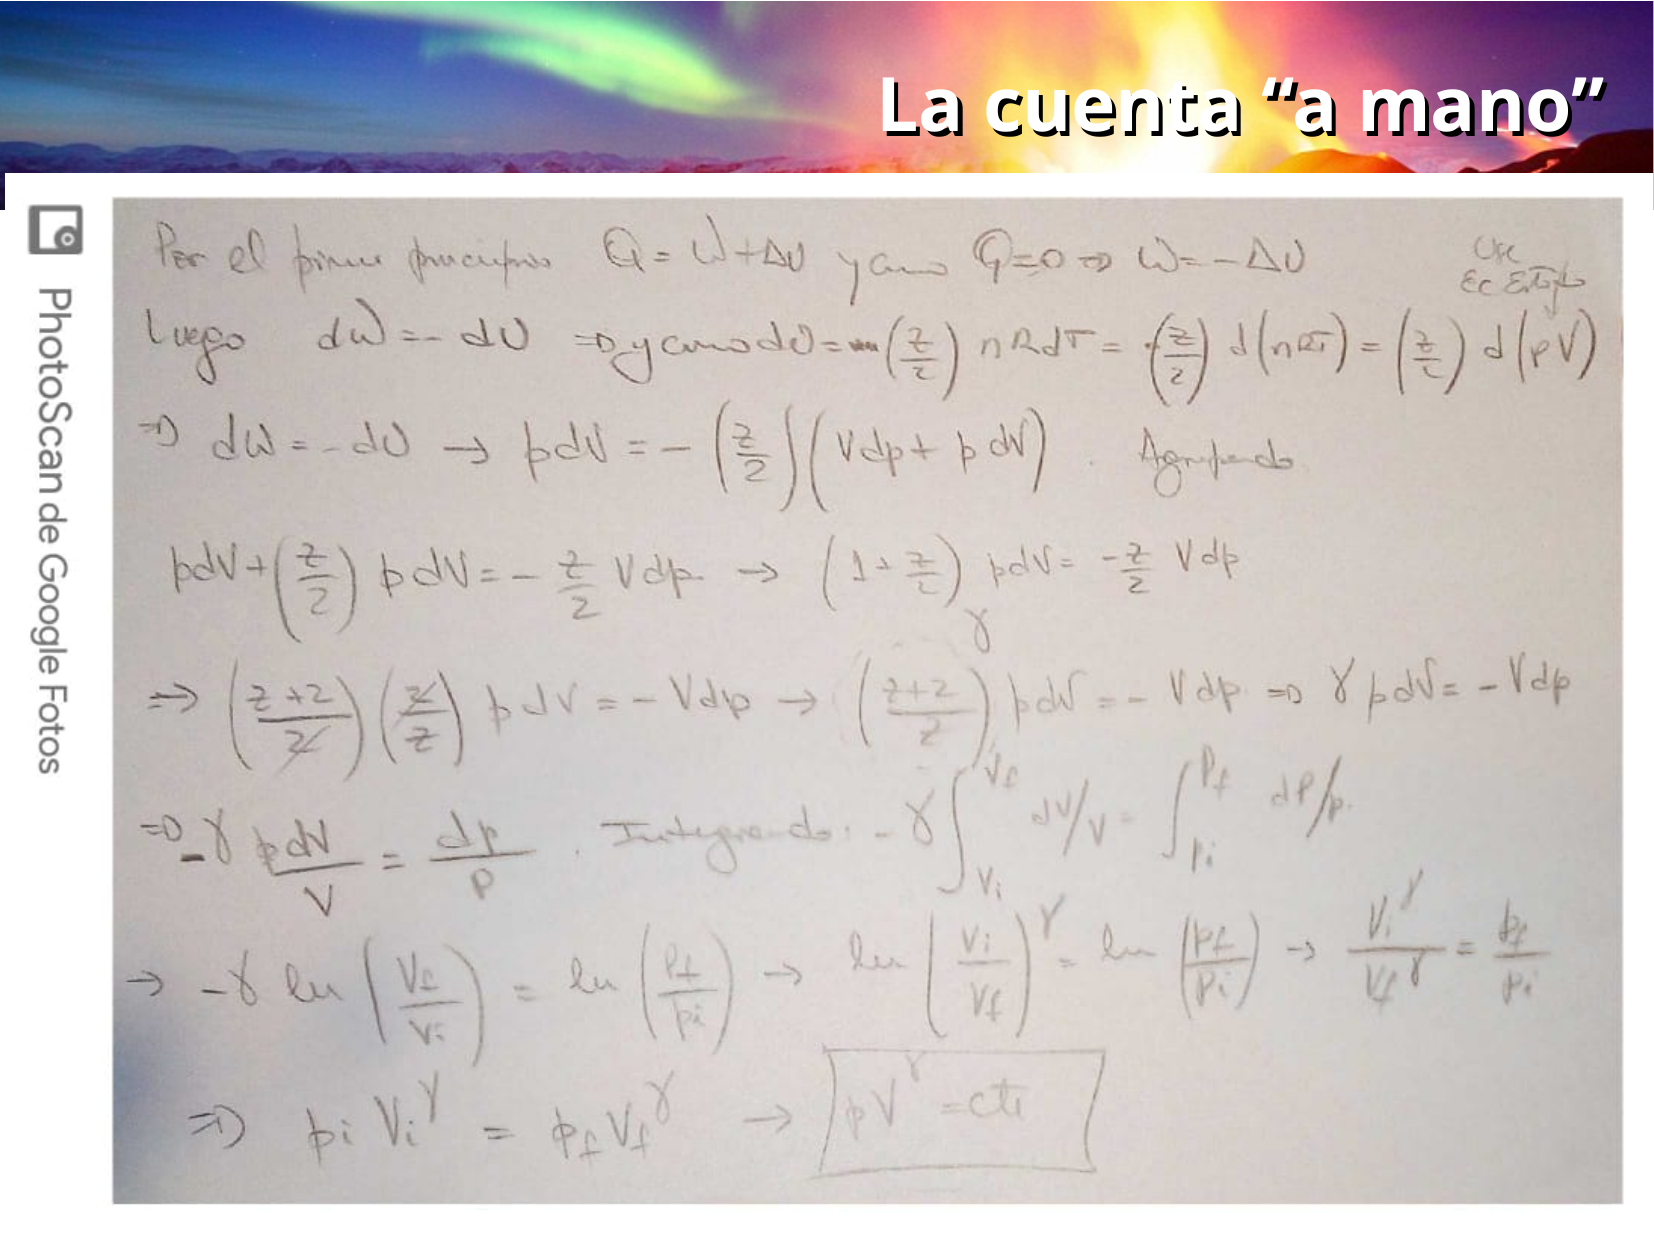

# La cuenta “a mano”
07 Abr 2020
H. Asorey - F3B 2020
12